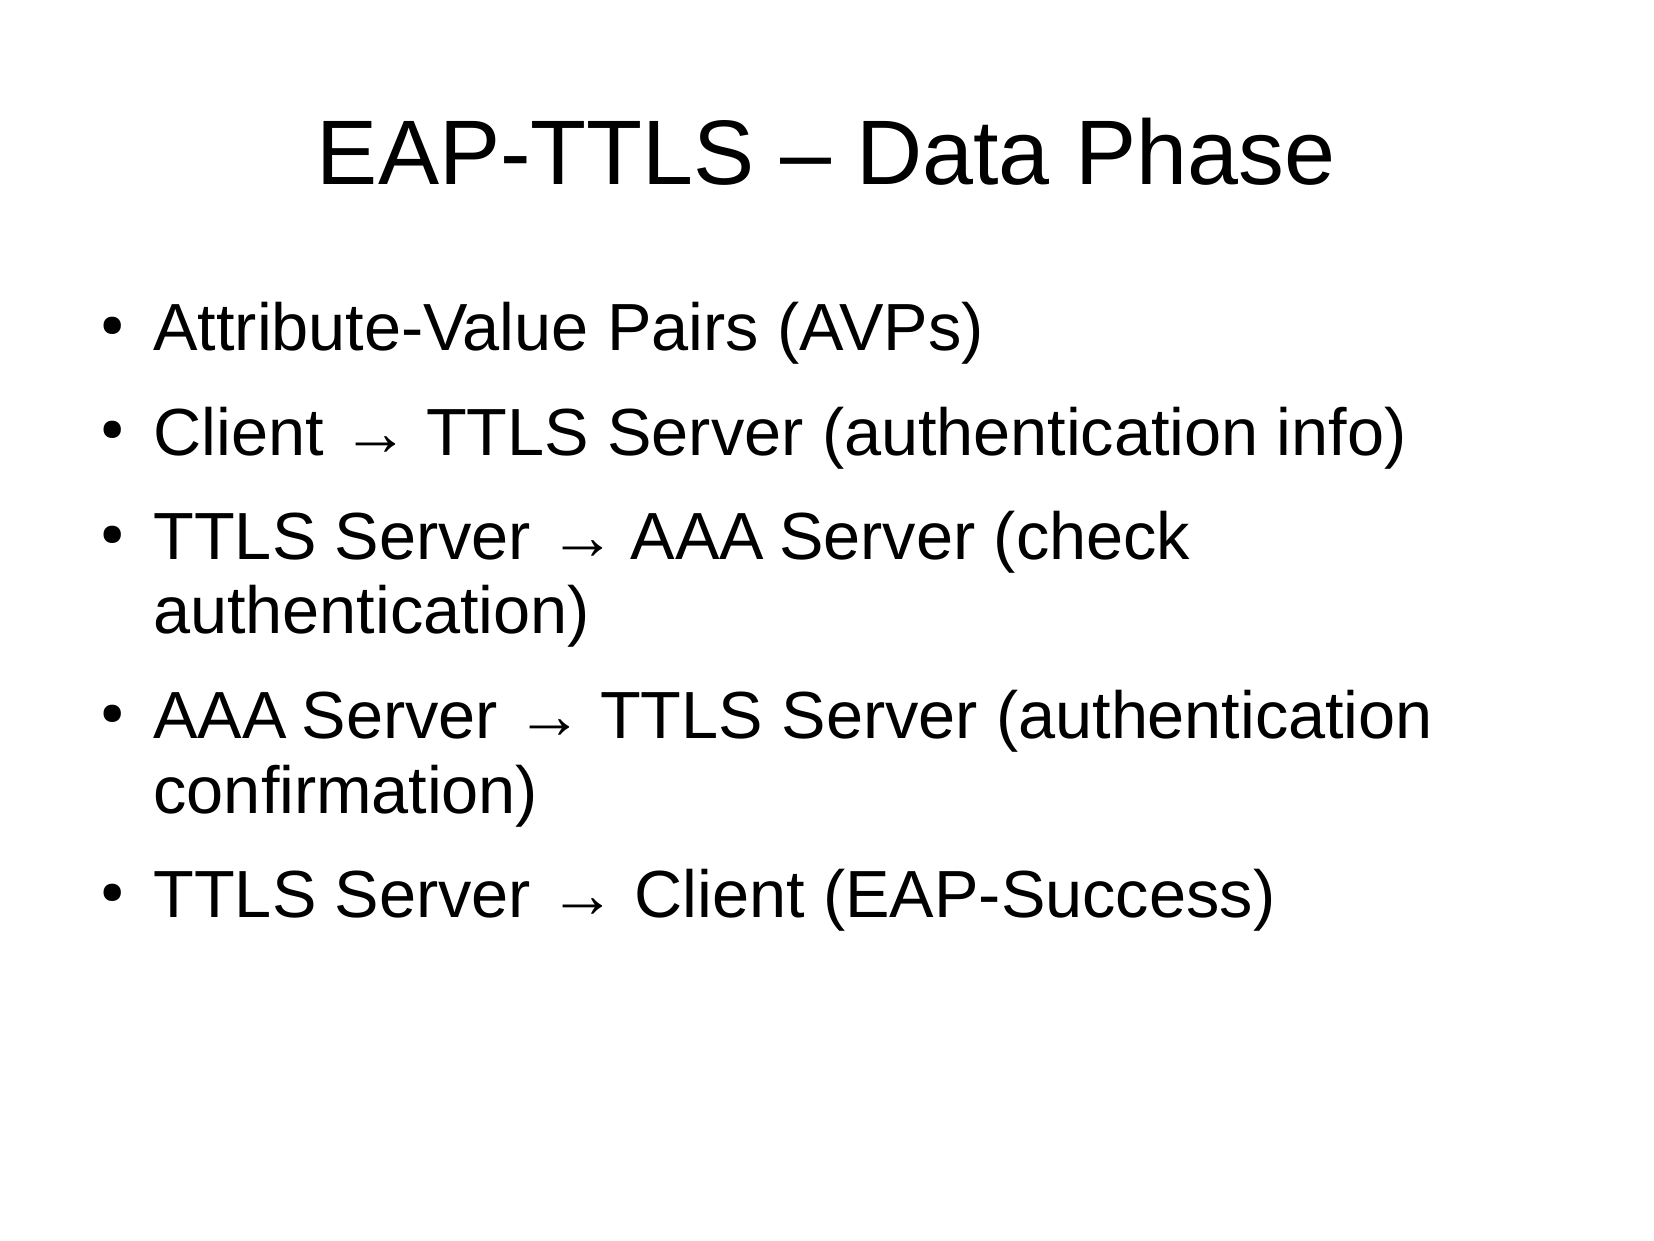

# EAP-TTLS – Data Phase
Attribute-Value Pairs (AVPs)
Client → TTLS Server (authentication info)
TTLS Server → AAA Server (check authentication)
AAA Server → TTLS Server (authentication confirmation)
TTLS Server → Client (EAP-Success)